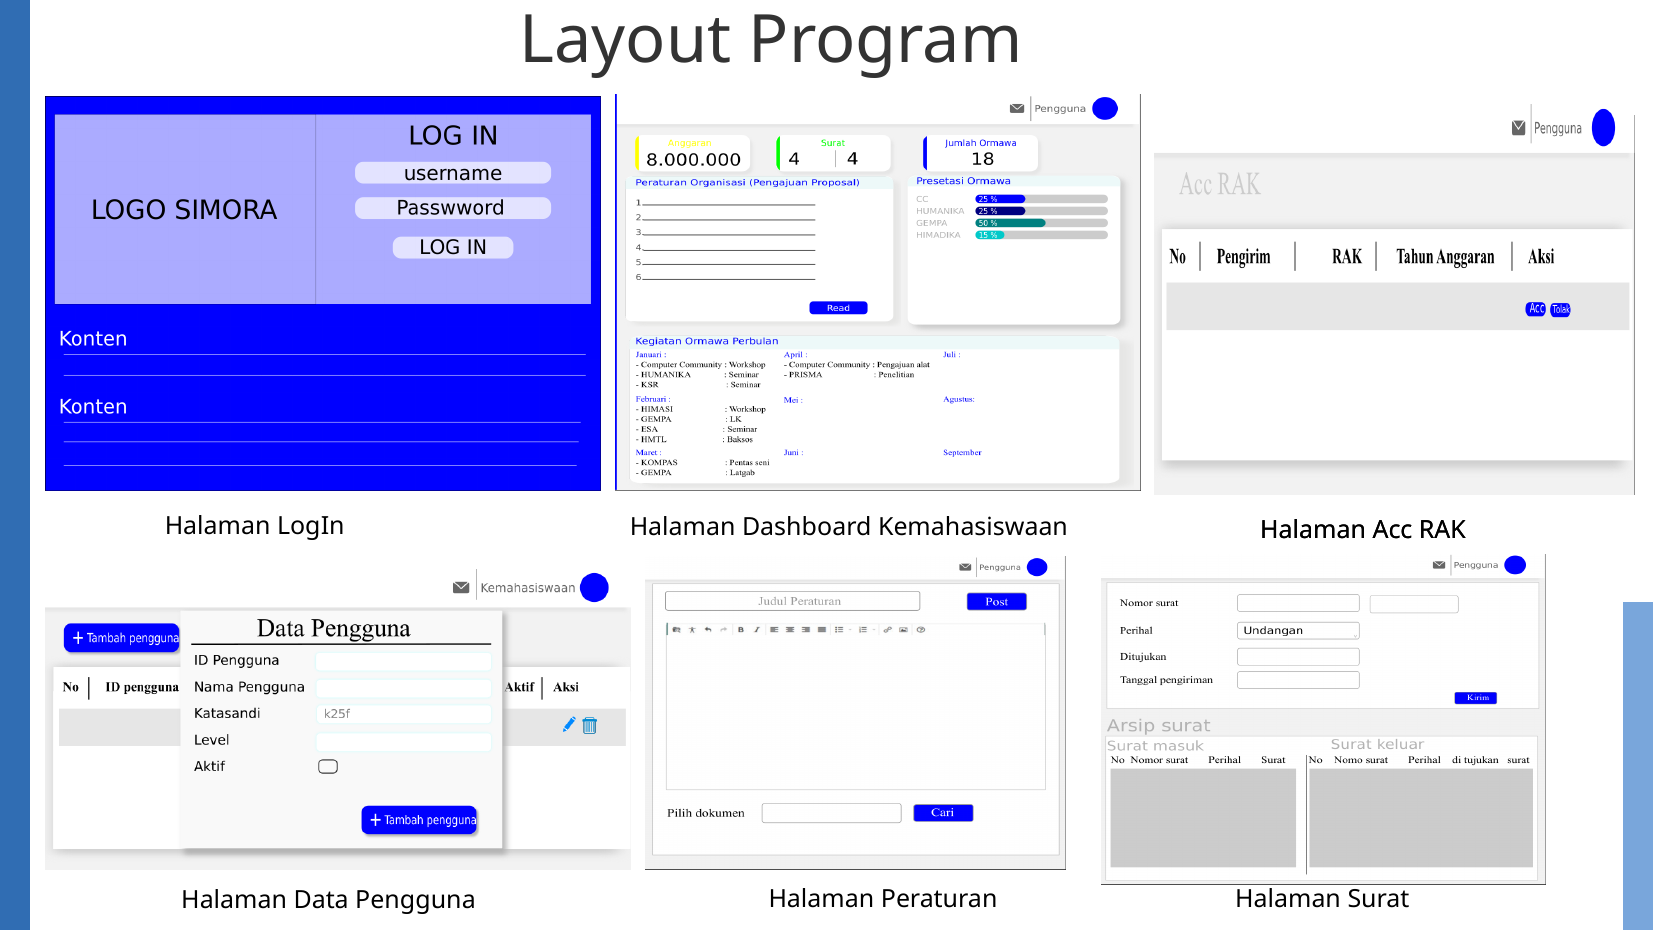

Layout Program
#
Halaman LogIn
Halaman Dashboard Kemahasiswaan
Halaman Acc RAK
Halaman Acc RAK
Halaman Peraturan
Halaman Surat
Halaman Data Pengguna